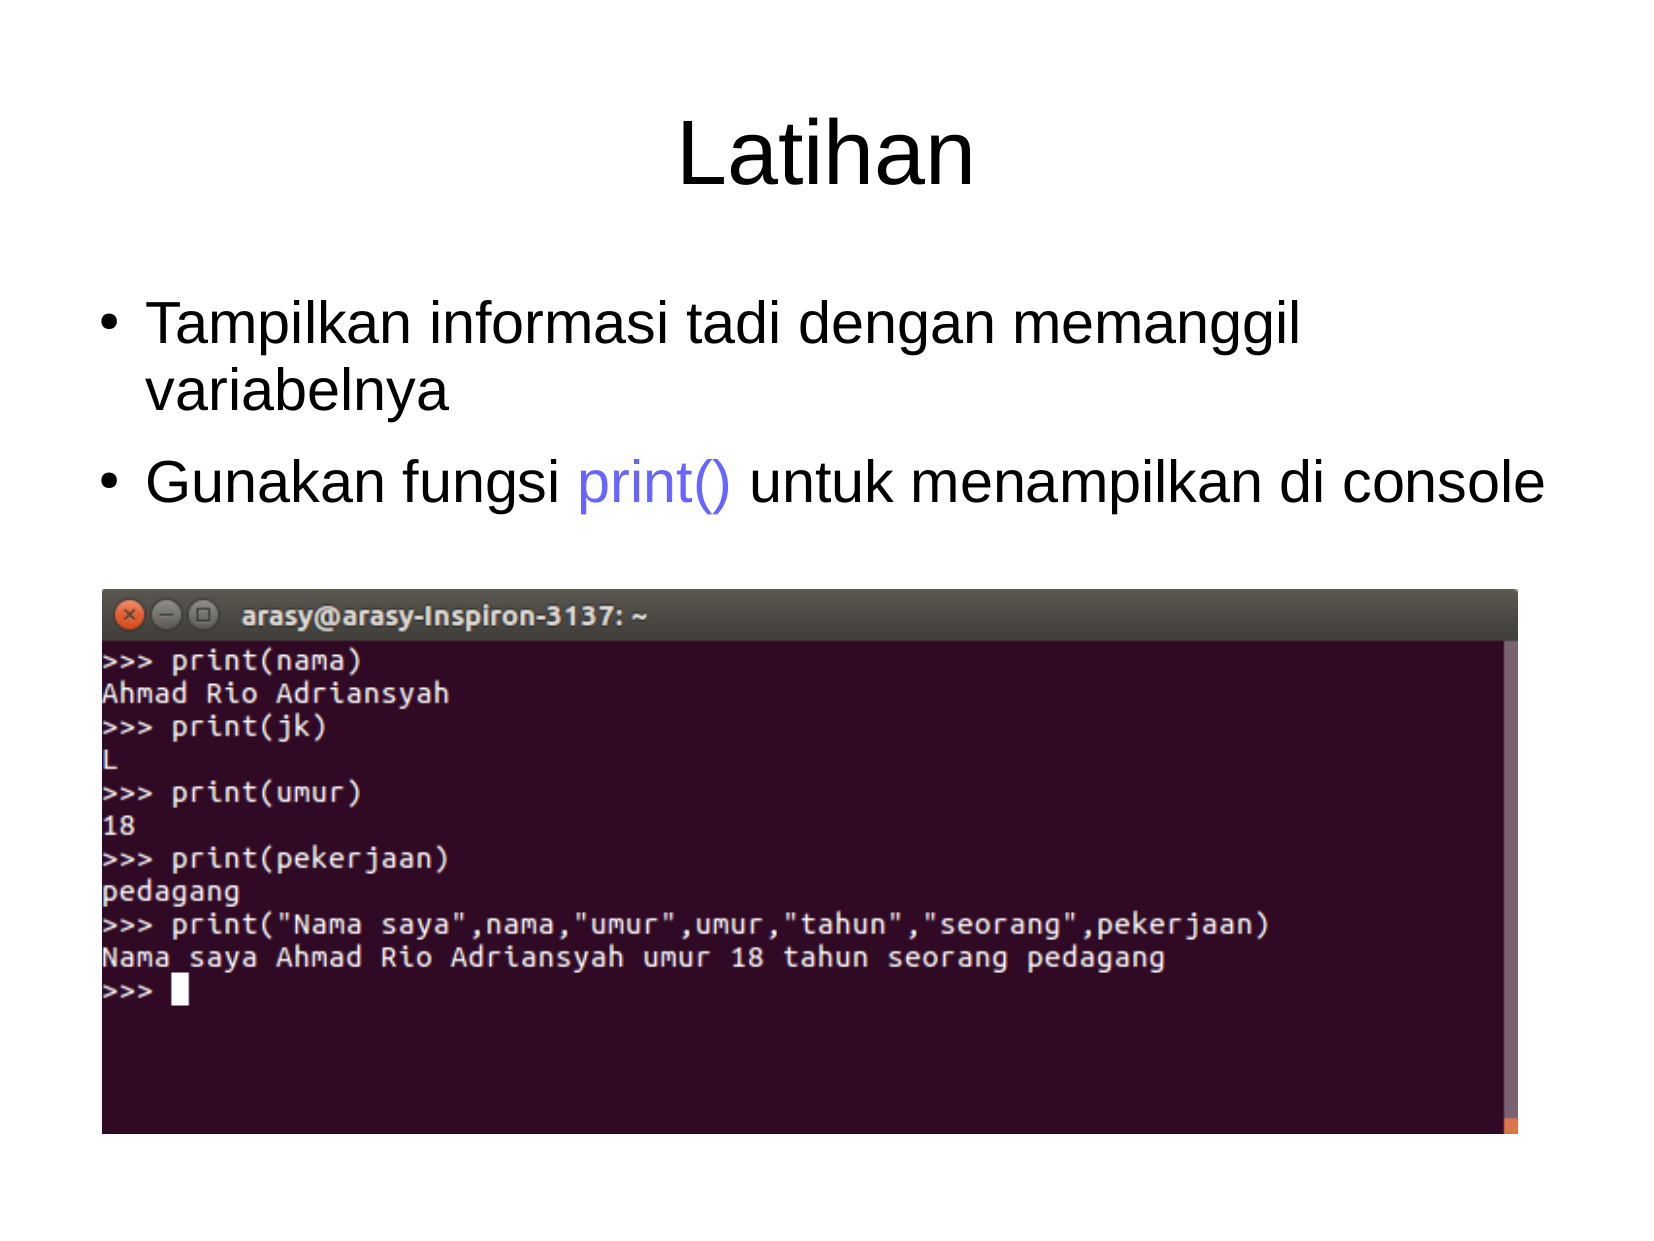

# Latihan
Tampilkan informasi tadi dengan memanggil variabelnya
Gunakan fungsi print() untuk menampilkan di console